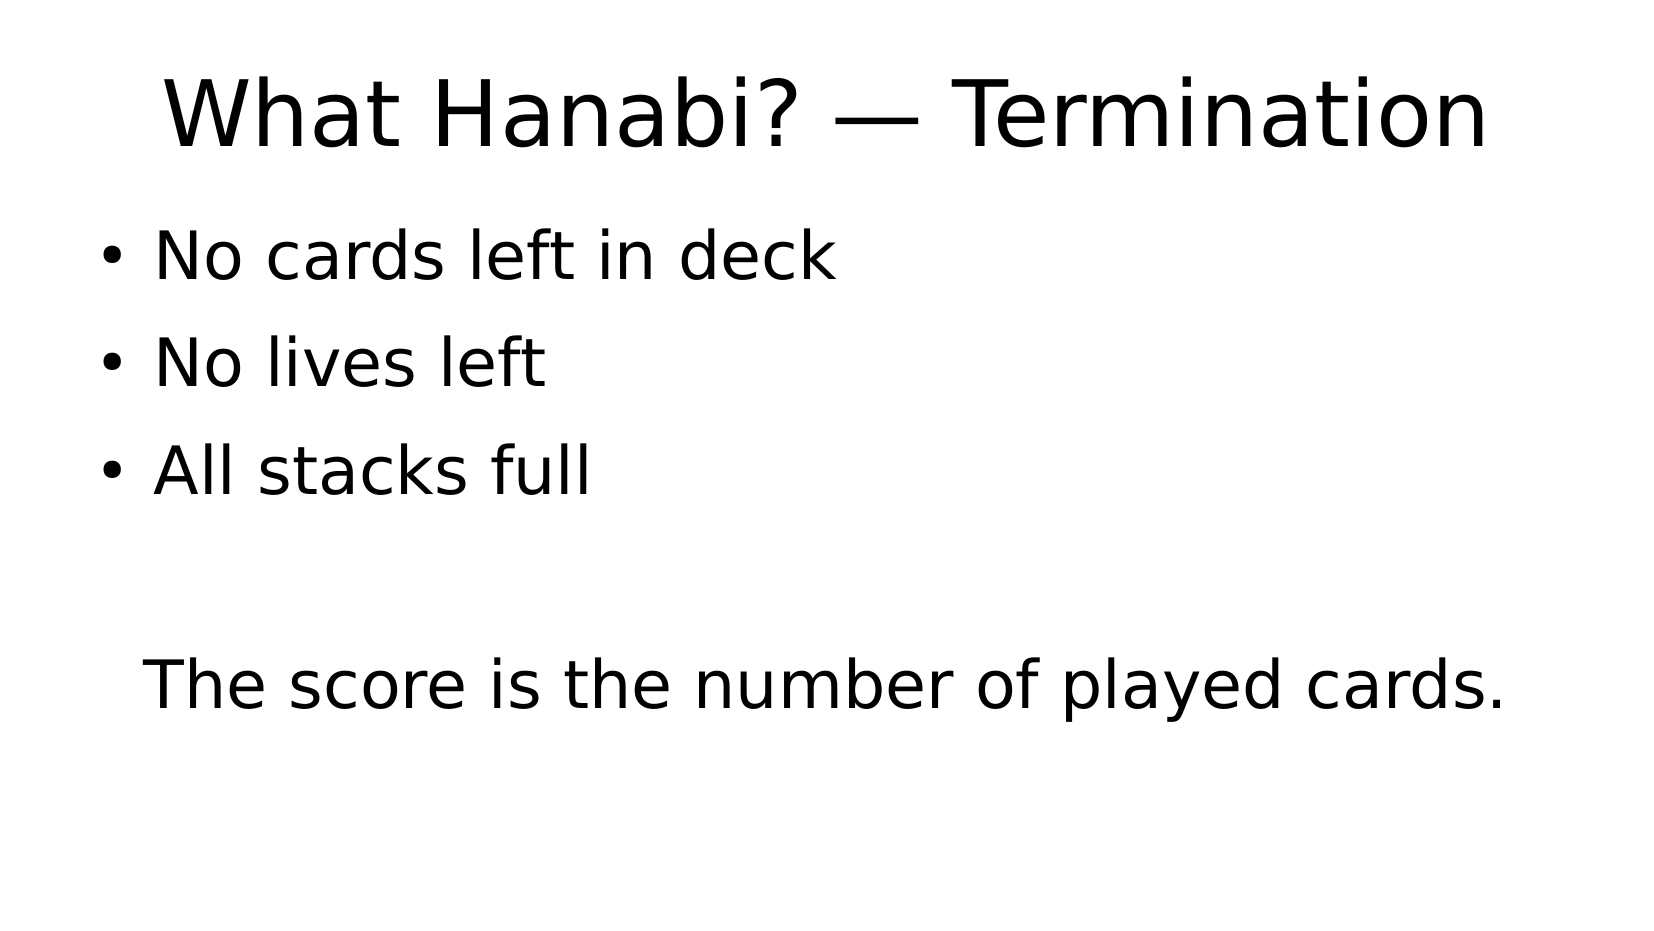

# What Hanabi? — Termination
No cards left in deck
No lives left
All stacks full
The score is the number of played cards.